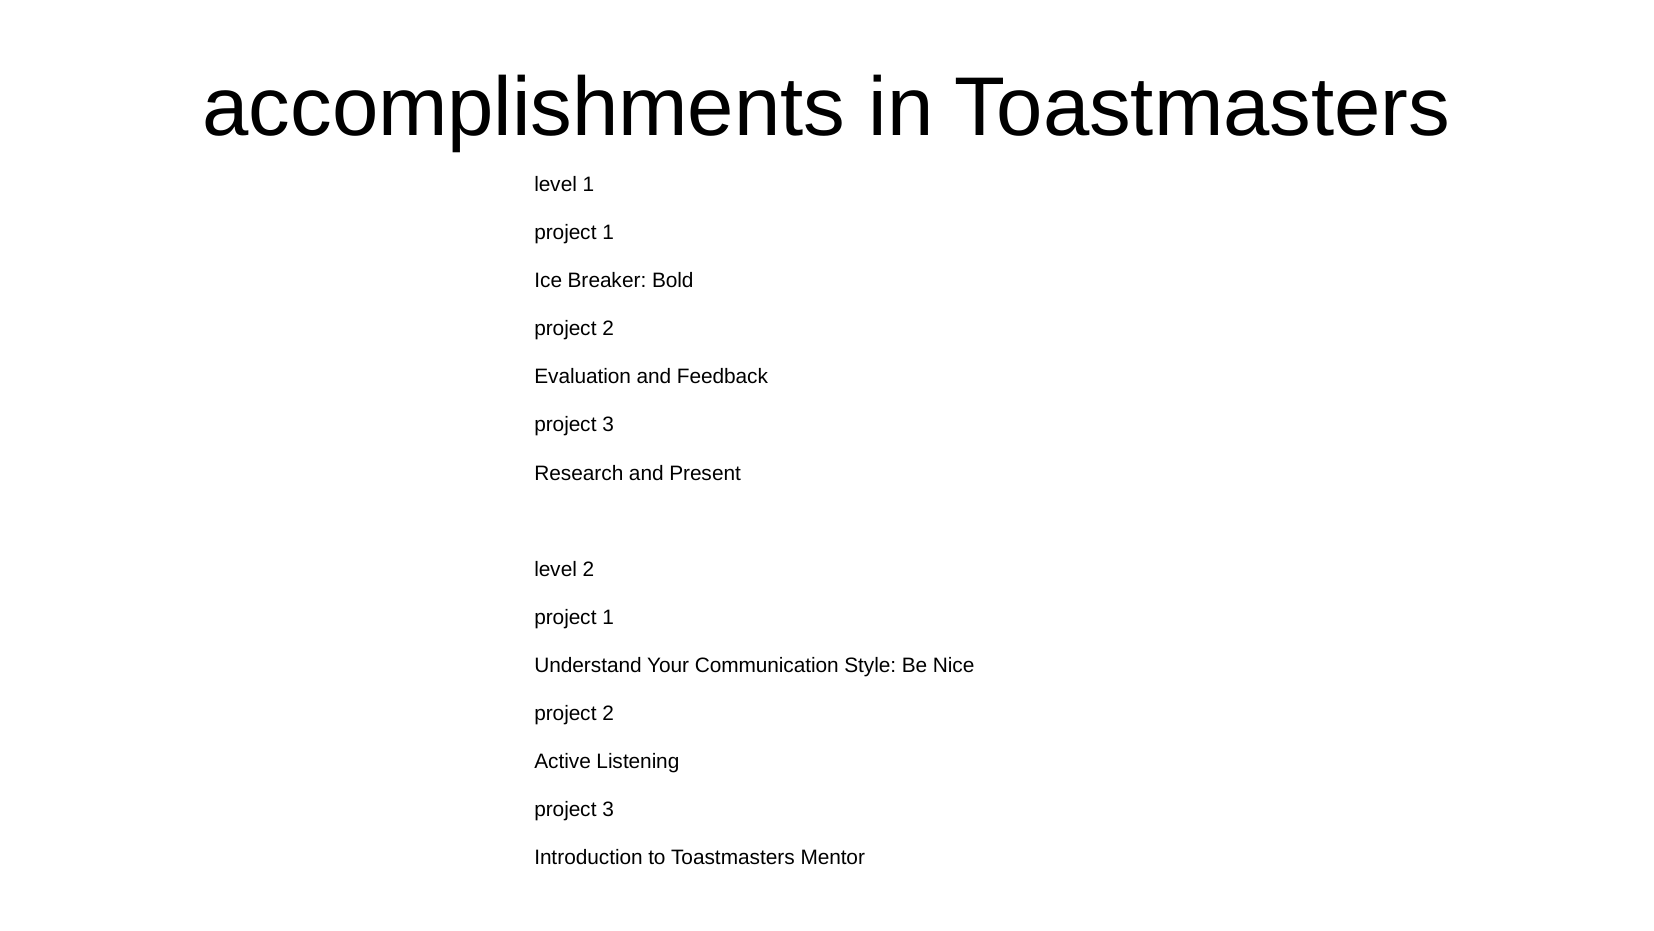

# accomplishments in Toastmasters
level 1
project 1
Ice Breaker: Bold
project 2
Evaluation and Feedback
project 3
Research and Present
level 2
project 1
Understand Your Communication Style: Be Nice
project 2
Active Listening
project 3
Introduction to Toastmasters Mentor